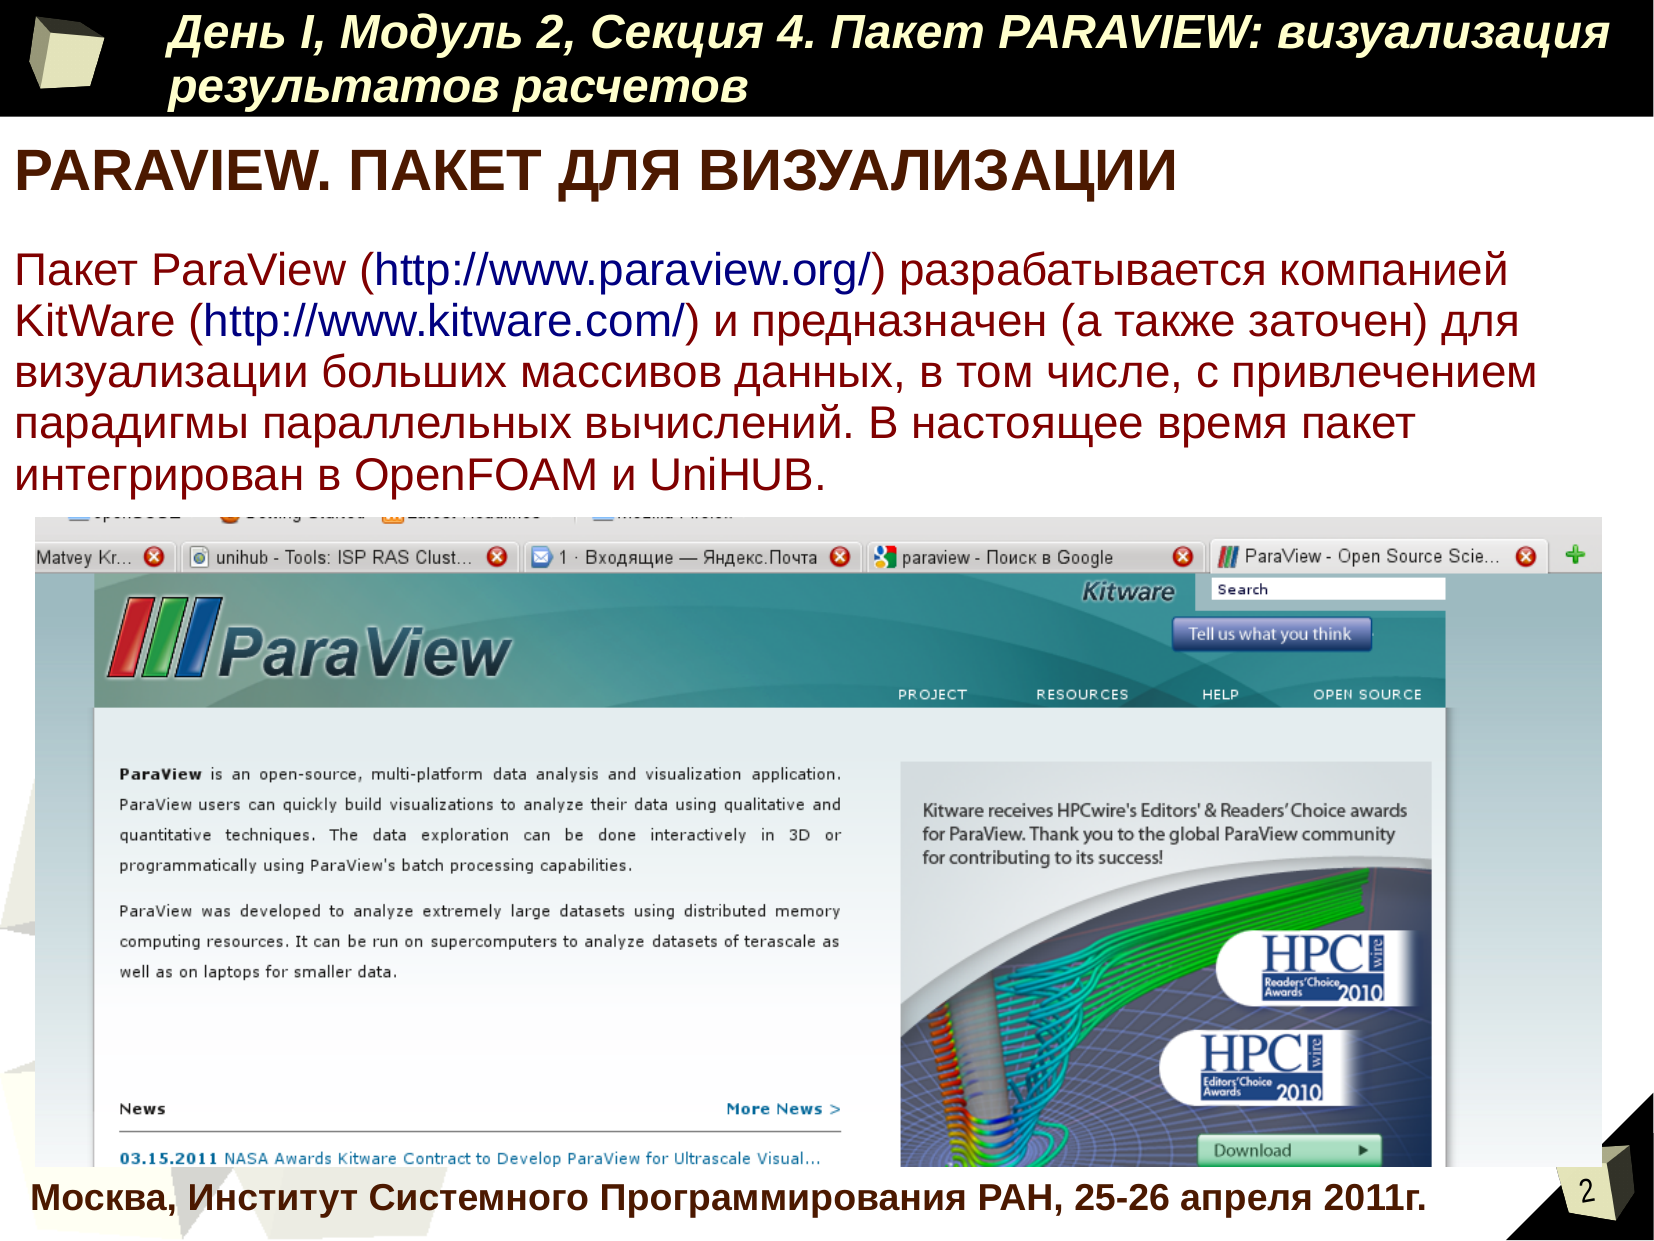

#
PARAVIEW. ПАКЕТ ДЛЯ ВИЗУАЛИЗАЦИИ
Пакет ParaView (http://www.paraview.org/) разрабатывается компанией KitWare (http://www.kitware.com/) и предназначен (а также заточен) для визуализации больших массивов данных, в том числе, с привлечением парадигмы параллельных вычислений. В настоящее время пакет интегрирован в OpenFOAM и UniHUB.